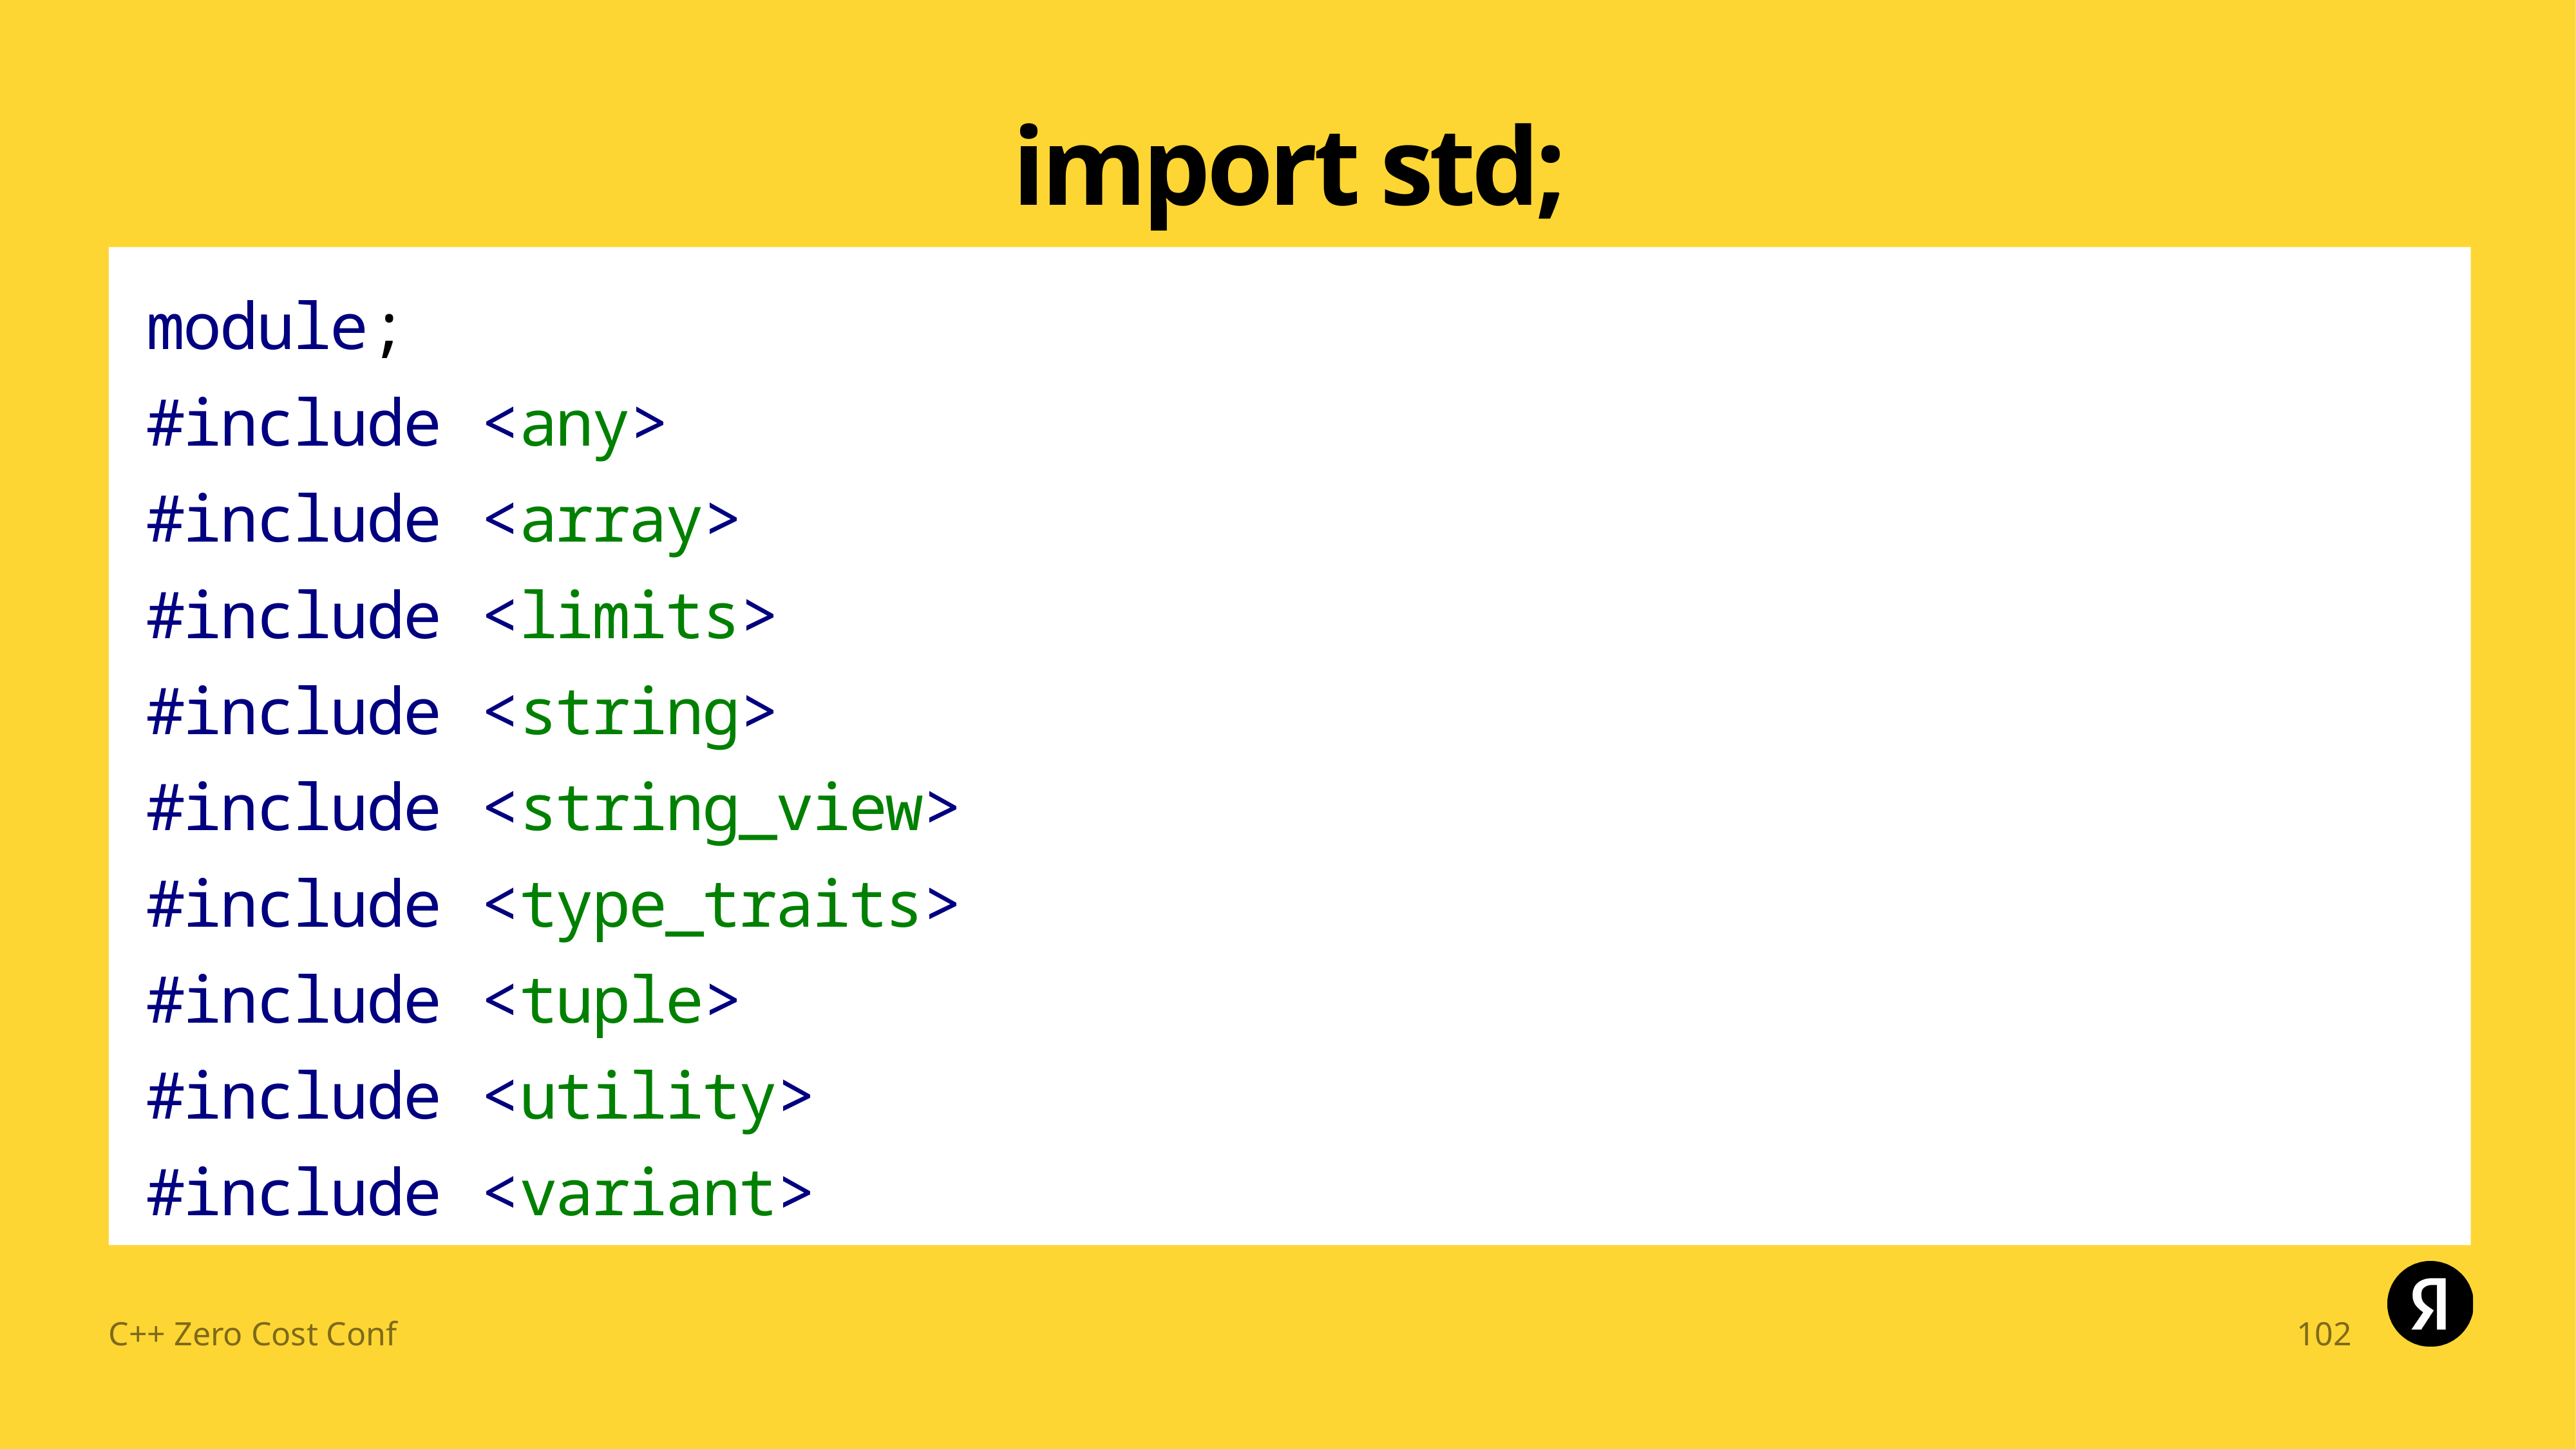

import std;
# module;
#include <any>
#include <array>
#include <limits>
#include <string>
#include <string_view>
#include <type_traits>
#include <tuple>
#include <utility>
#include <variant>
C++ Zero Cost Conf
102